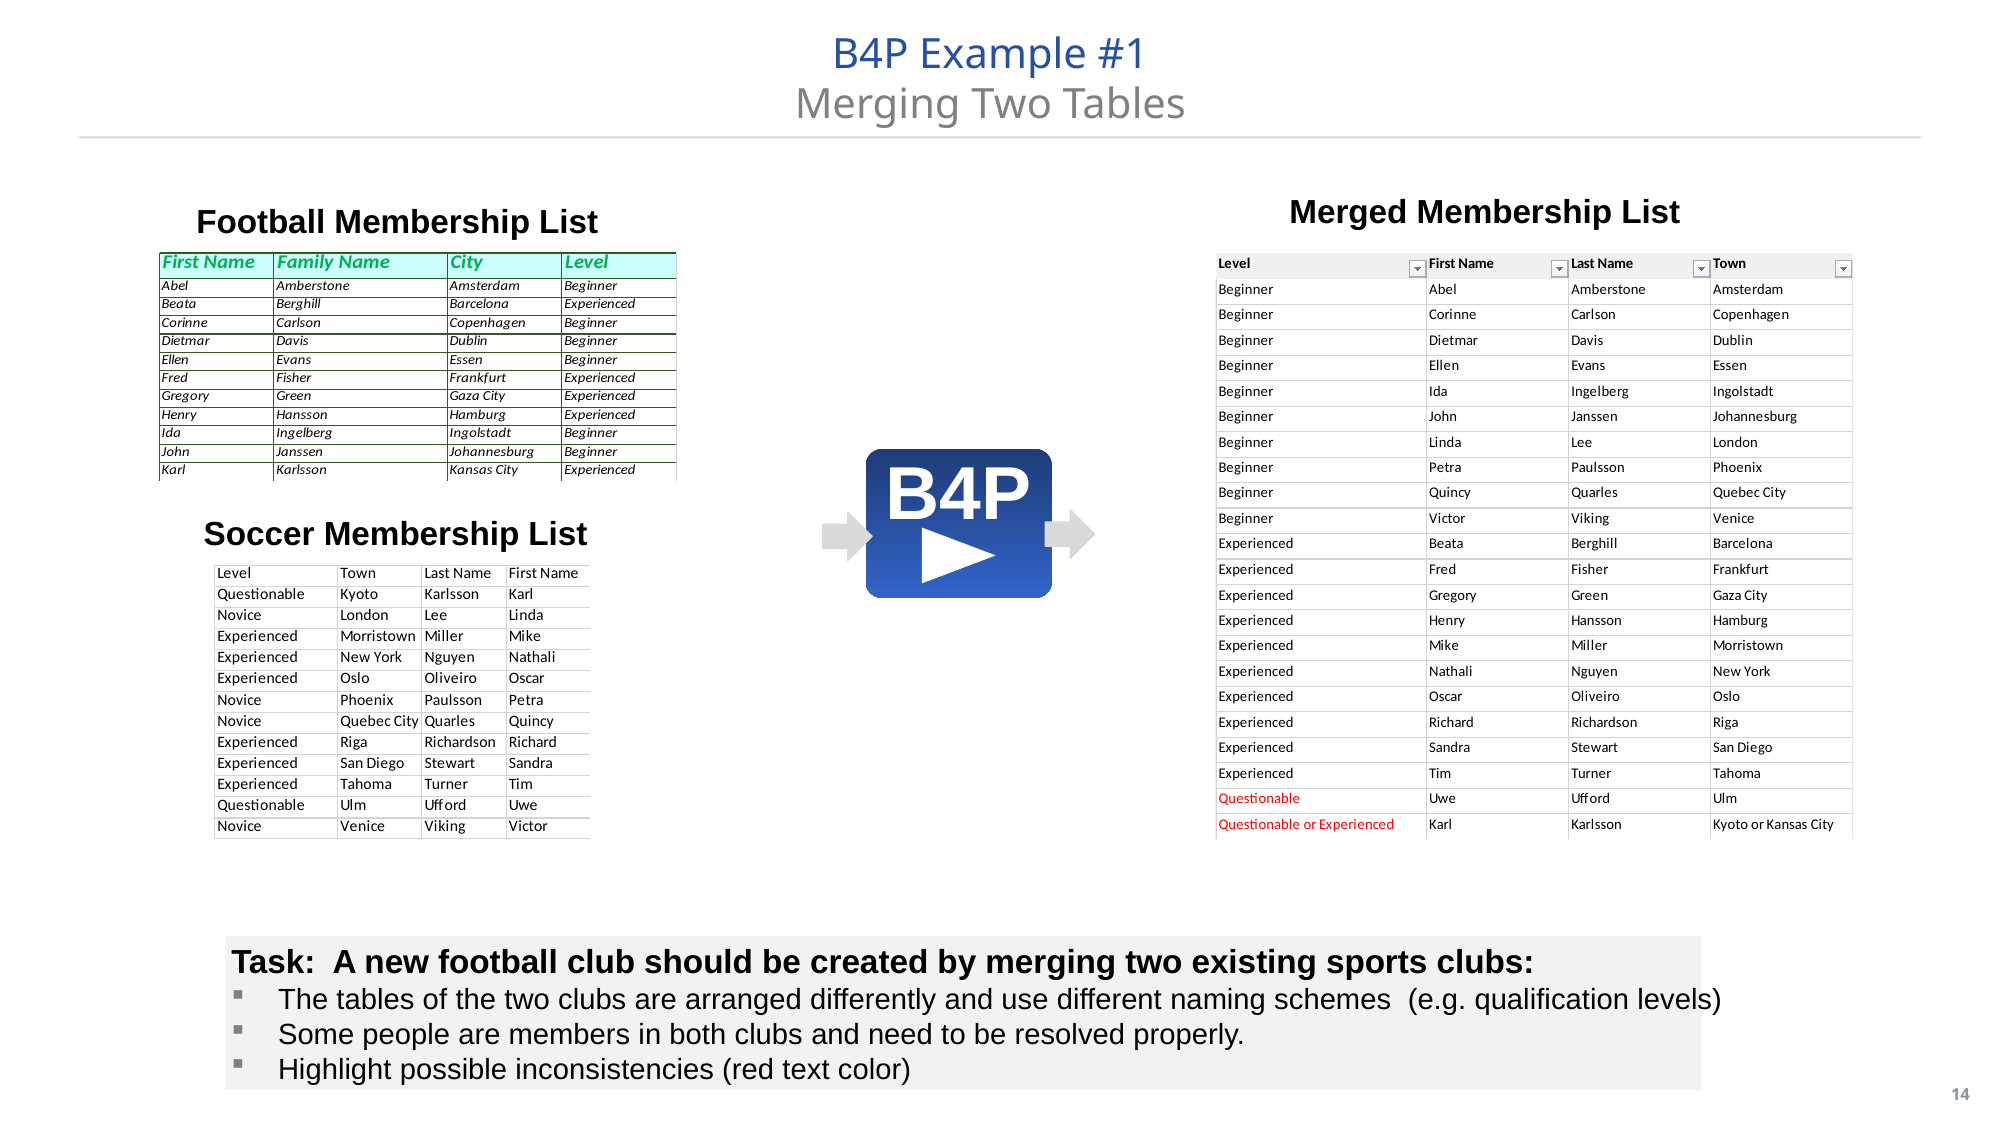

# B4P Example #1 Merging Two Tables
Merged Membership List
Football Membership List
4P
B4P
Soccer Membership List
Task: A new football club should be created by merging two existing sports clubs:
The tables of the two clubs are arranged differently and use different naming schemes (e.g. qualification levels)
Some people are members in both clubs and need to be resolved properly.
Highlight possible inconsistencies (red text color)